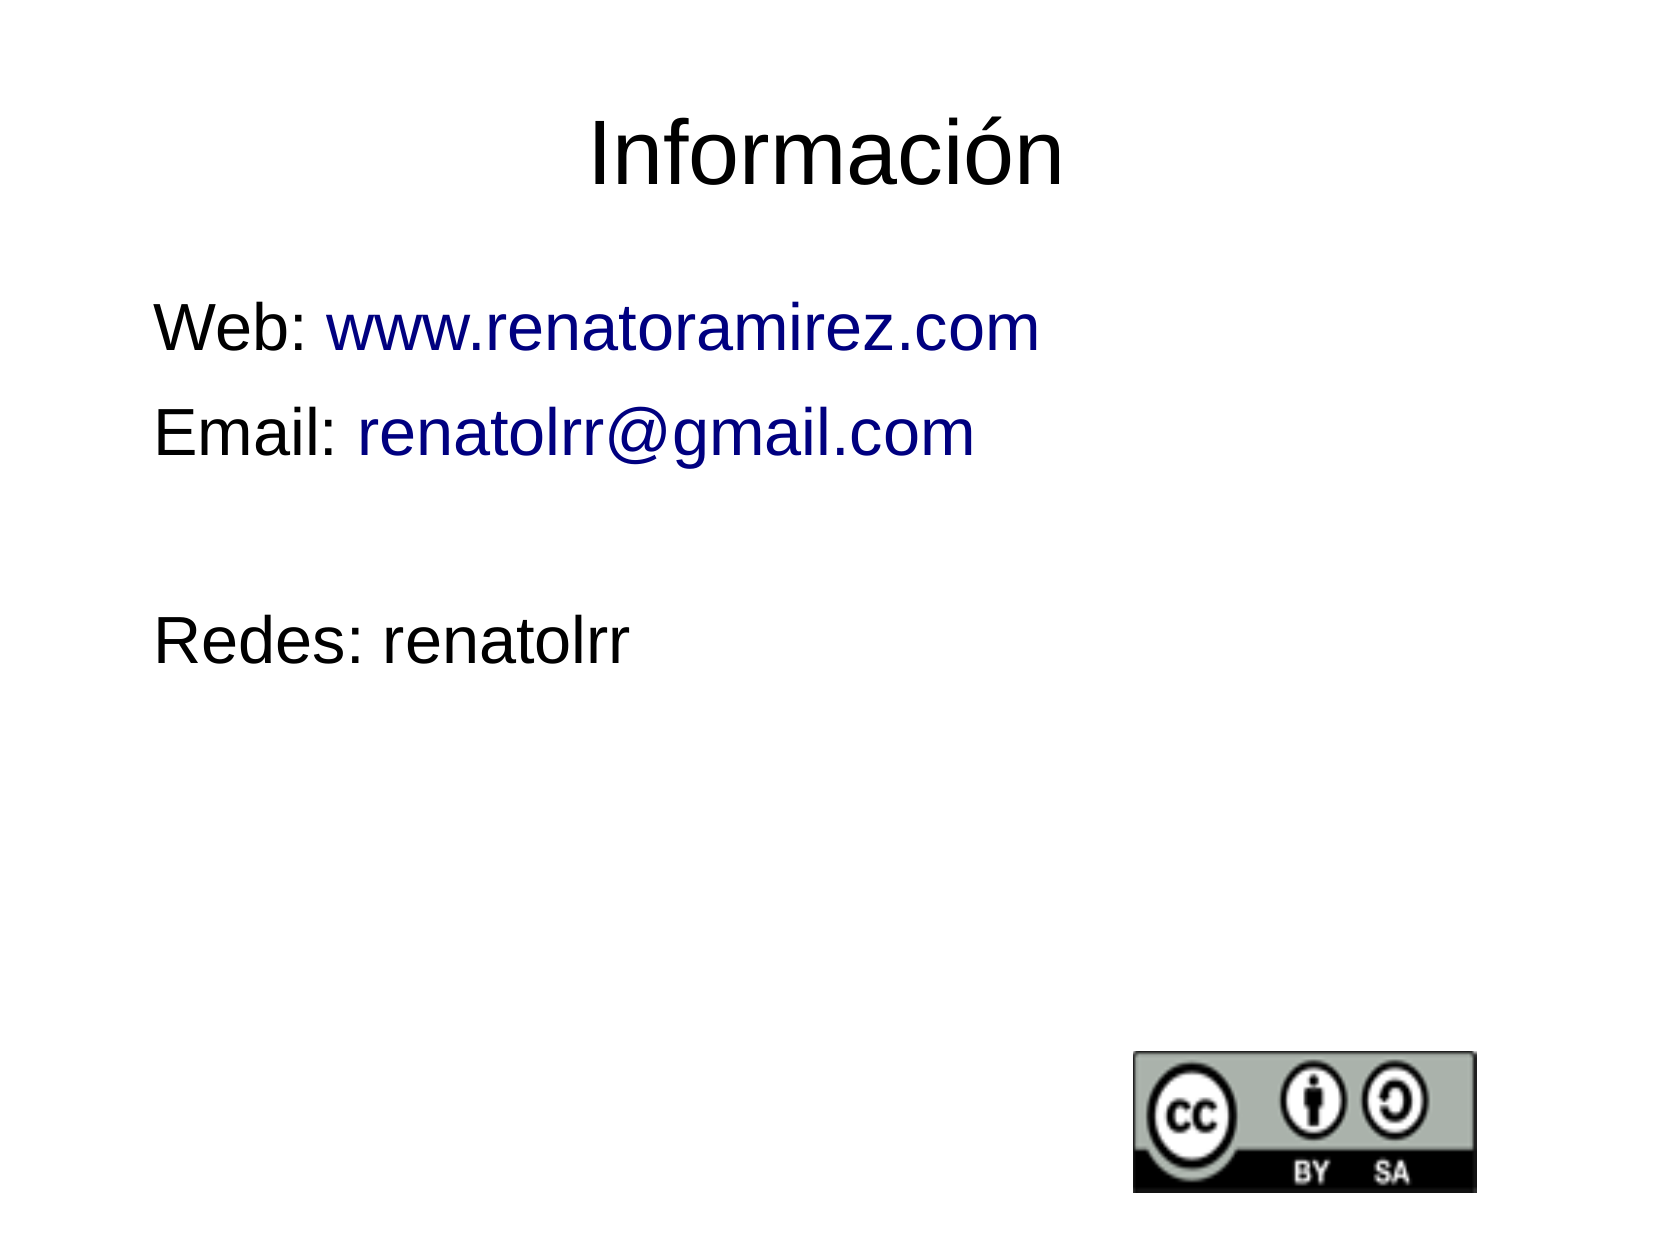

# Información
Web: www.renatoramirez.com
Email: renatolrr@gmail.com
Redes: renatolrr